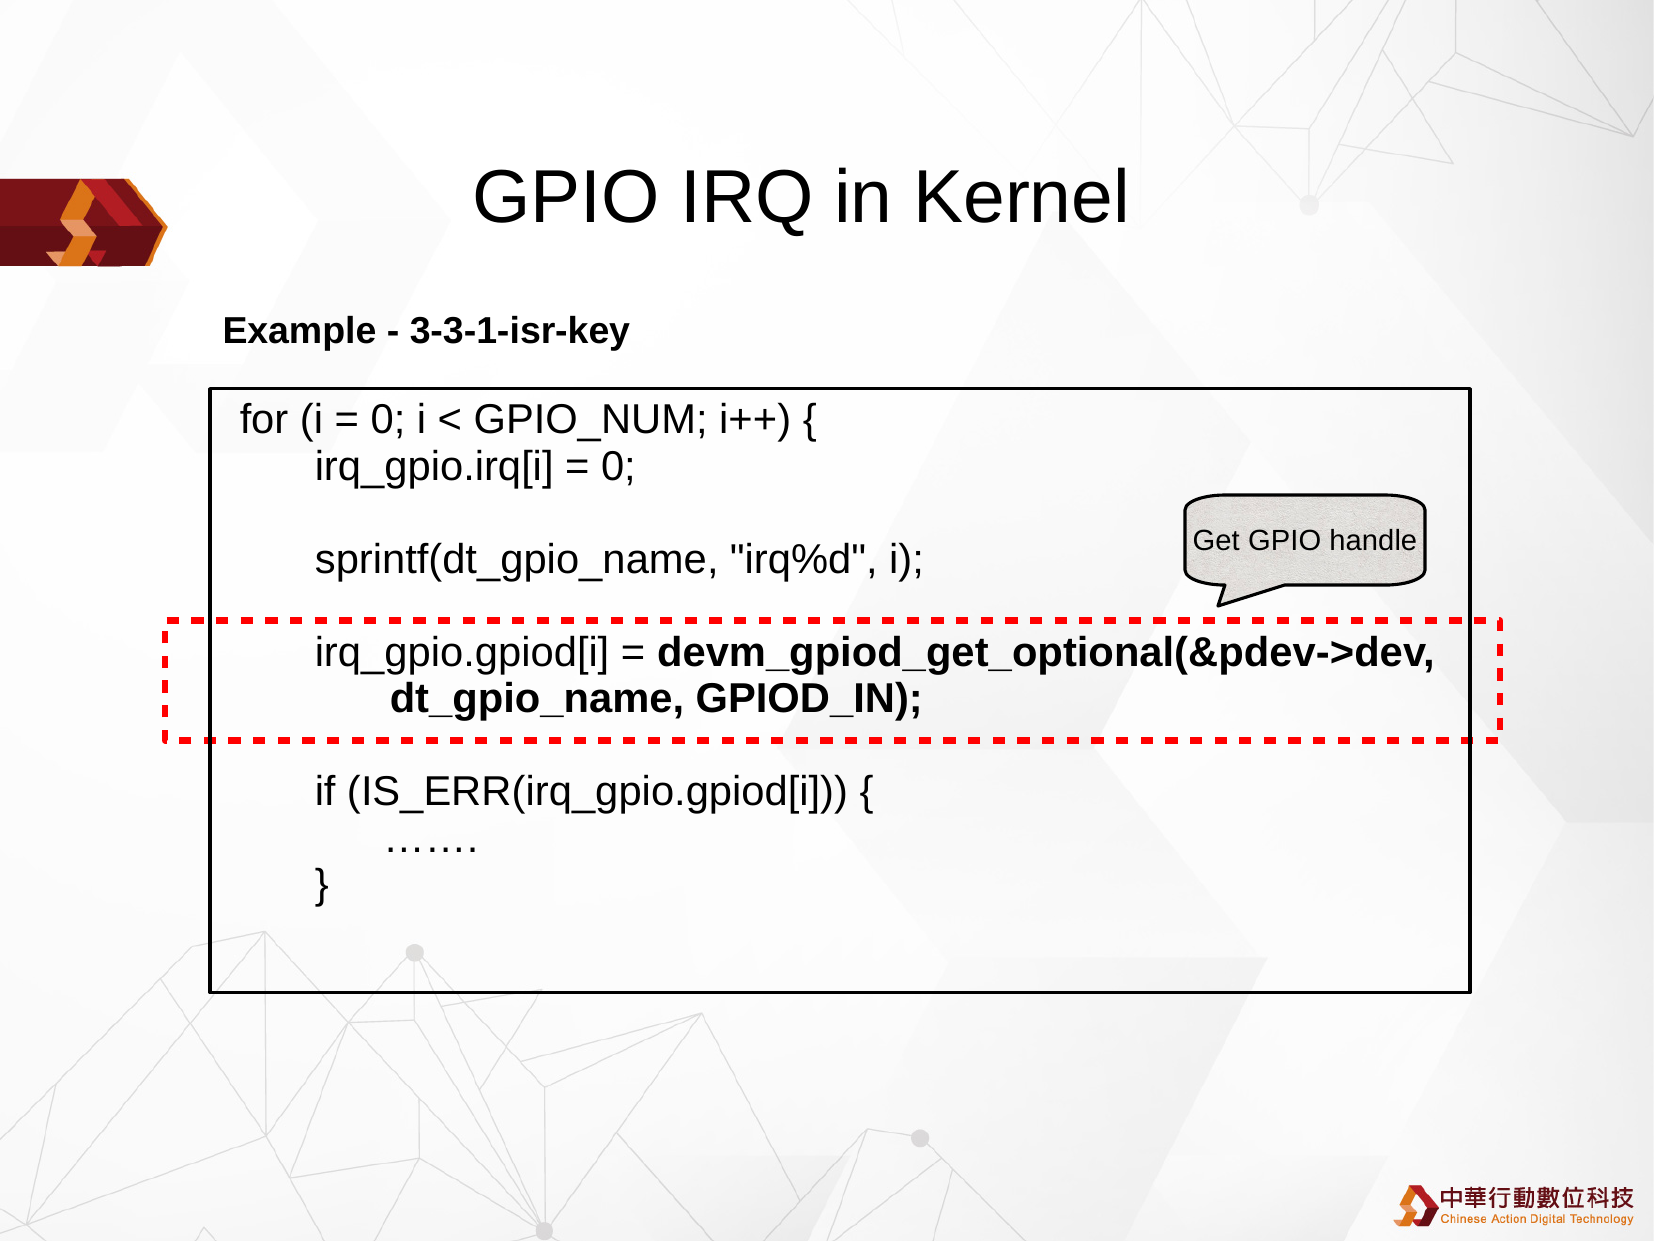

# GPIO IRQ in Kernel
Example - 3-3-1-isr-key
	for (i = 0; i < GPIO_NUM; i++) {
		irq_gpio.irq[i] = 0;
		sprintf(dt_gpio_name, "irq%d", i);
		irq_gpio.gpiod[i] = devm_gpiod_get_optional(&pdev->dev,
			dt_gpio_name, GPIOD_IN);
		if (IS_ERR(irq_gpio.gpiod[i])) {
 …….
		}
Get GPIO handle